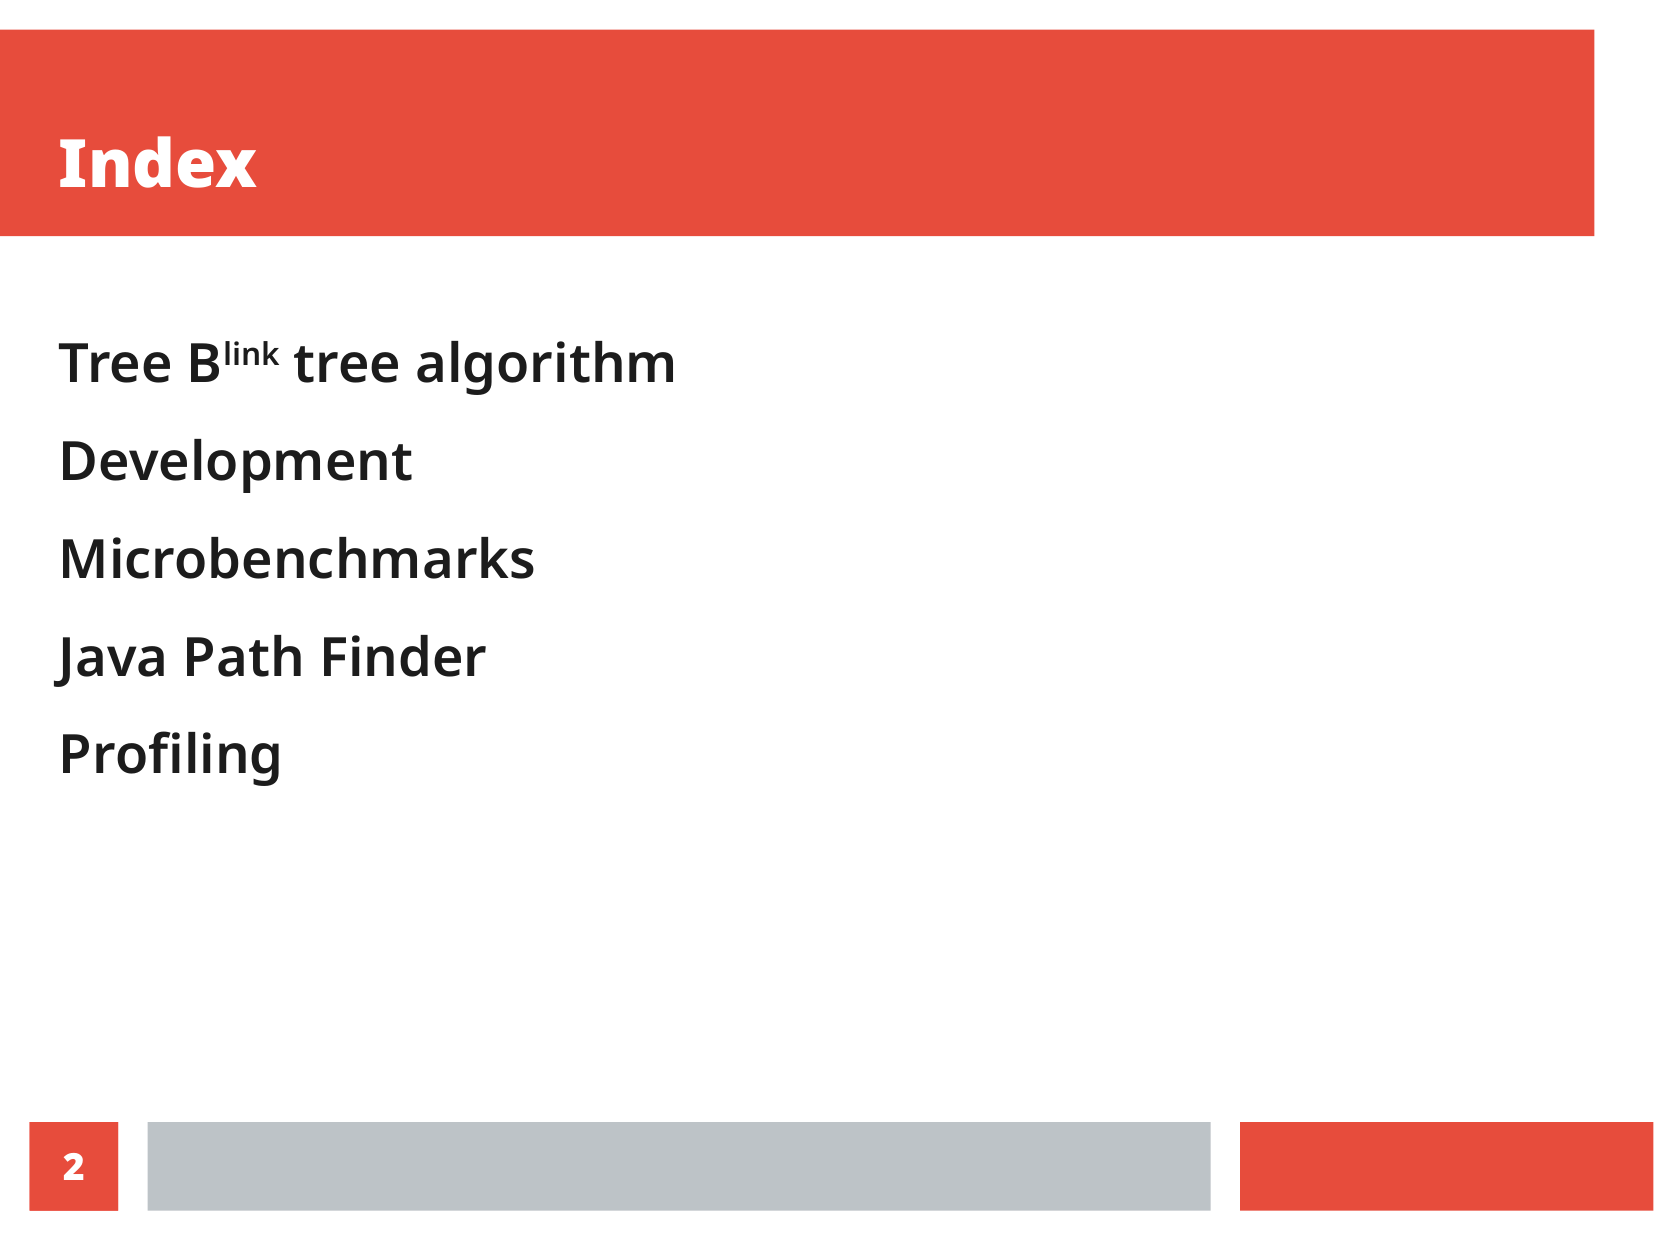

# Index
Tree Blink tree algorithm
Development
Microbenchmarks
Java Path Finder
Profiling
2